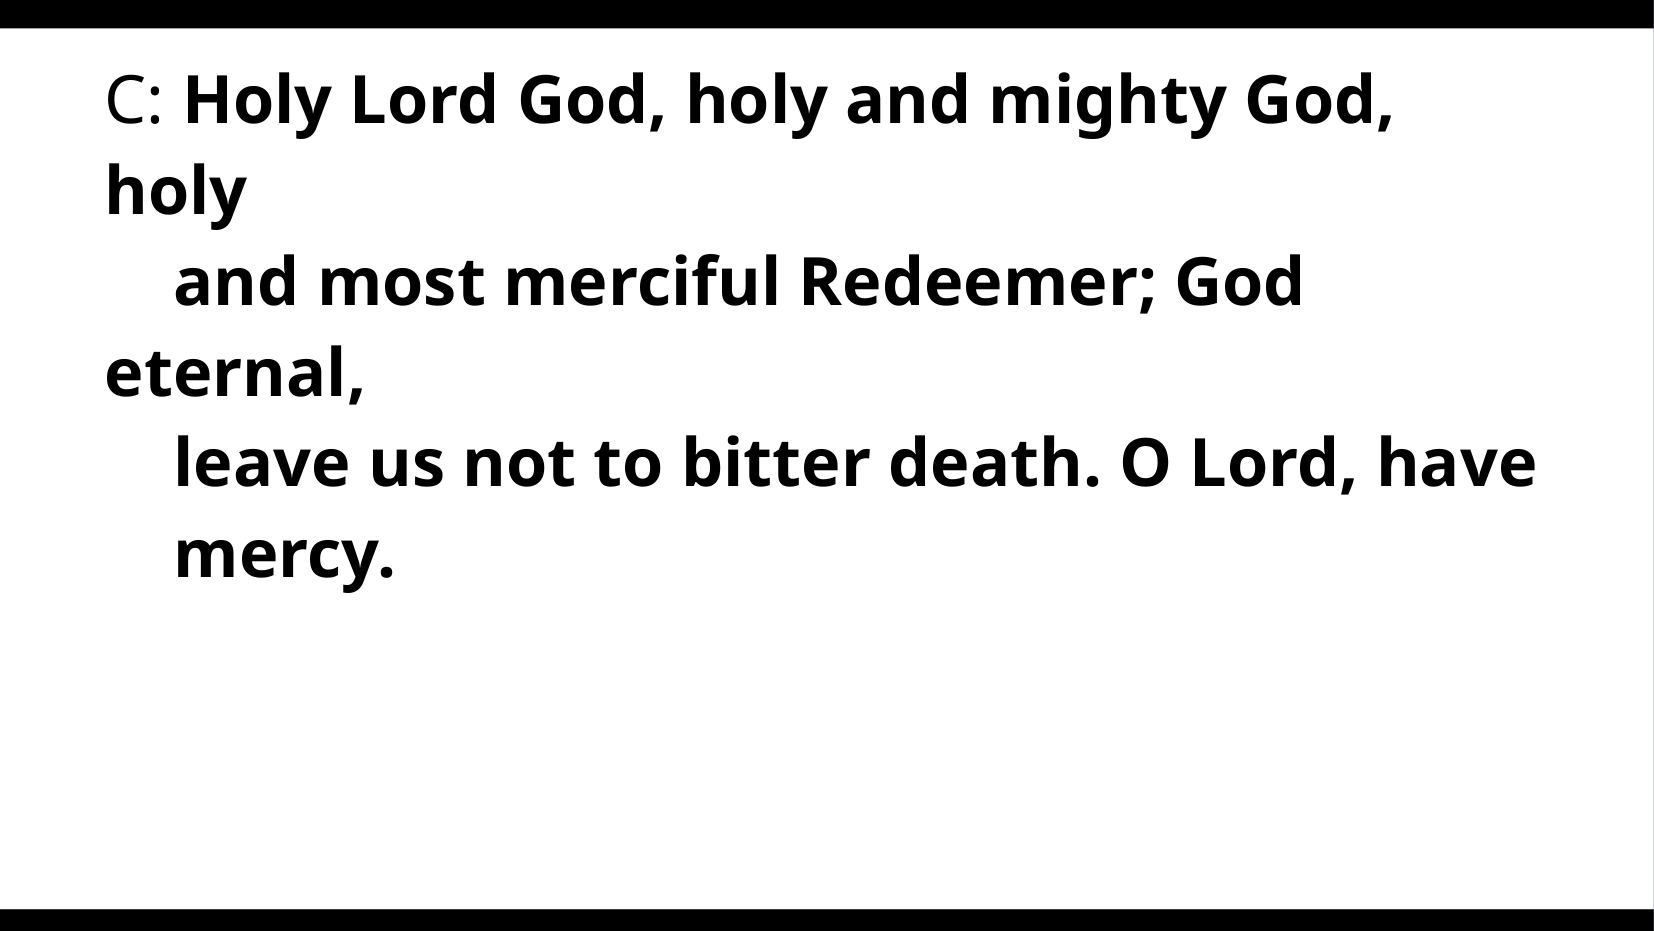

C: Holy Lord God, holy and mighty God, holy
 and most merciful Redeemer; God eternal,
 leave us not to bitter death. O Lord, have
 mercy.